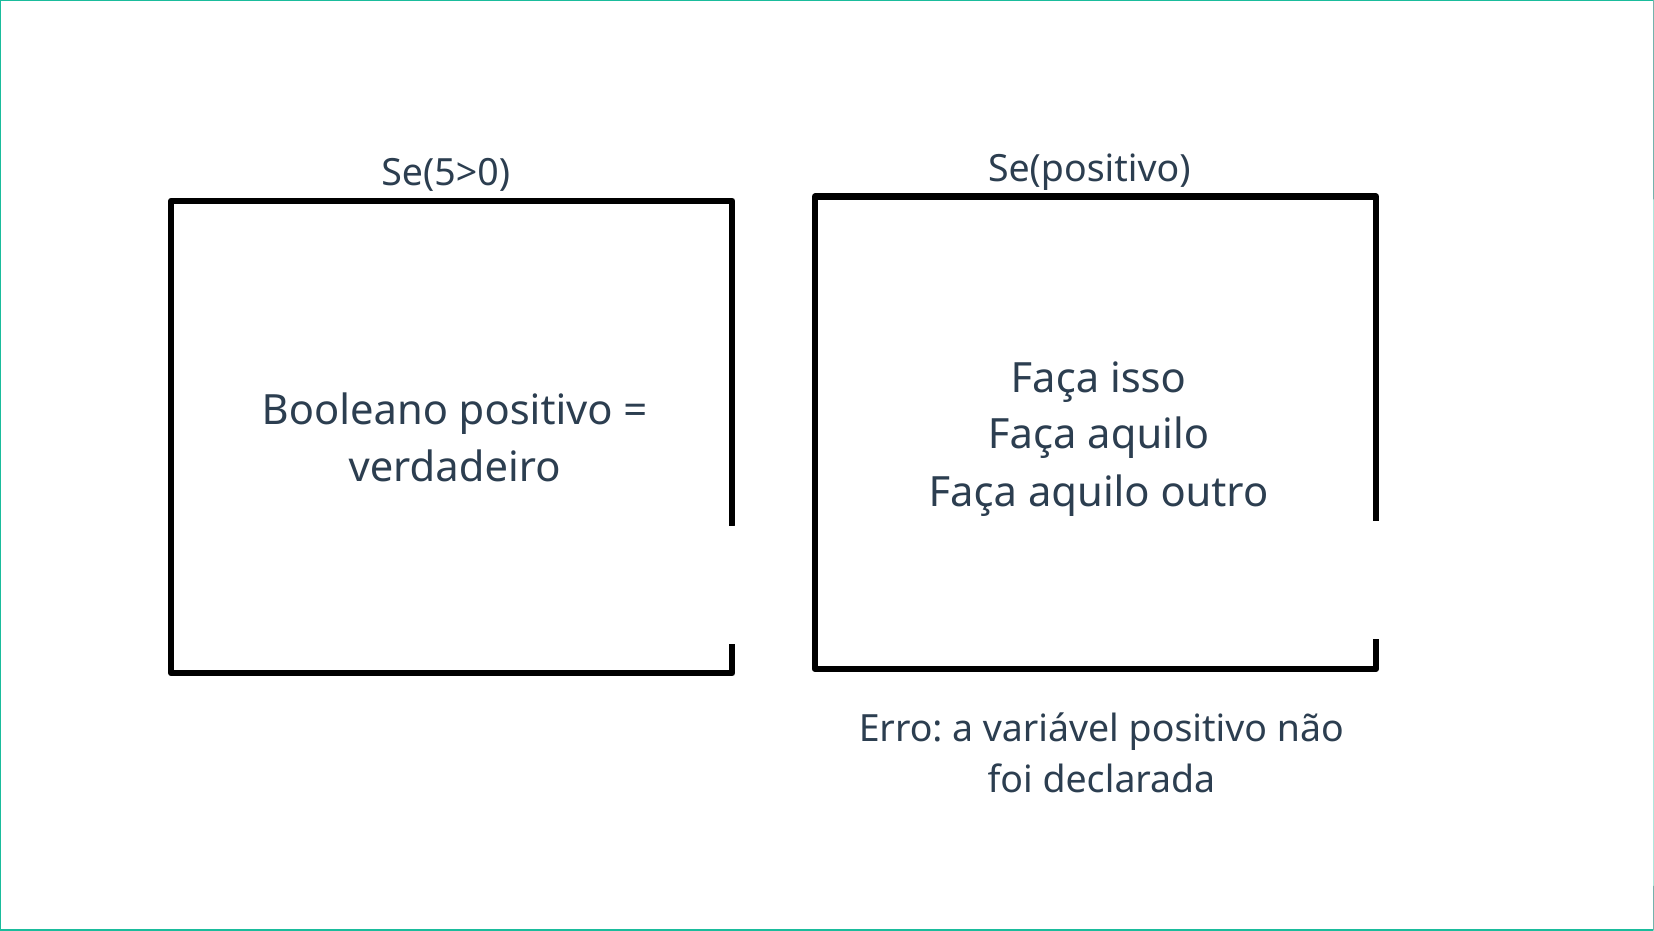

Se(positivo)
Se(5>0)
Faça isso
Faça aquilo
Faça aquilo outro
Booleano positivo = verdadeiro
Erro: a variável positivo não foi declarada